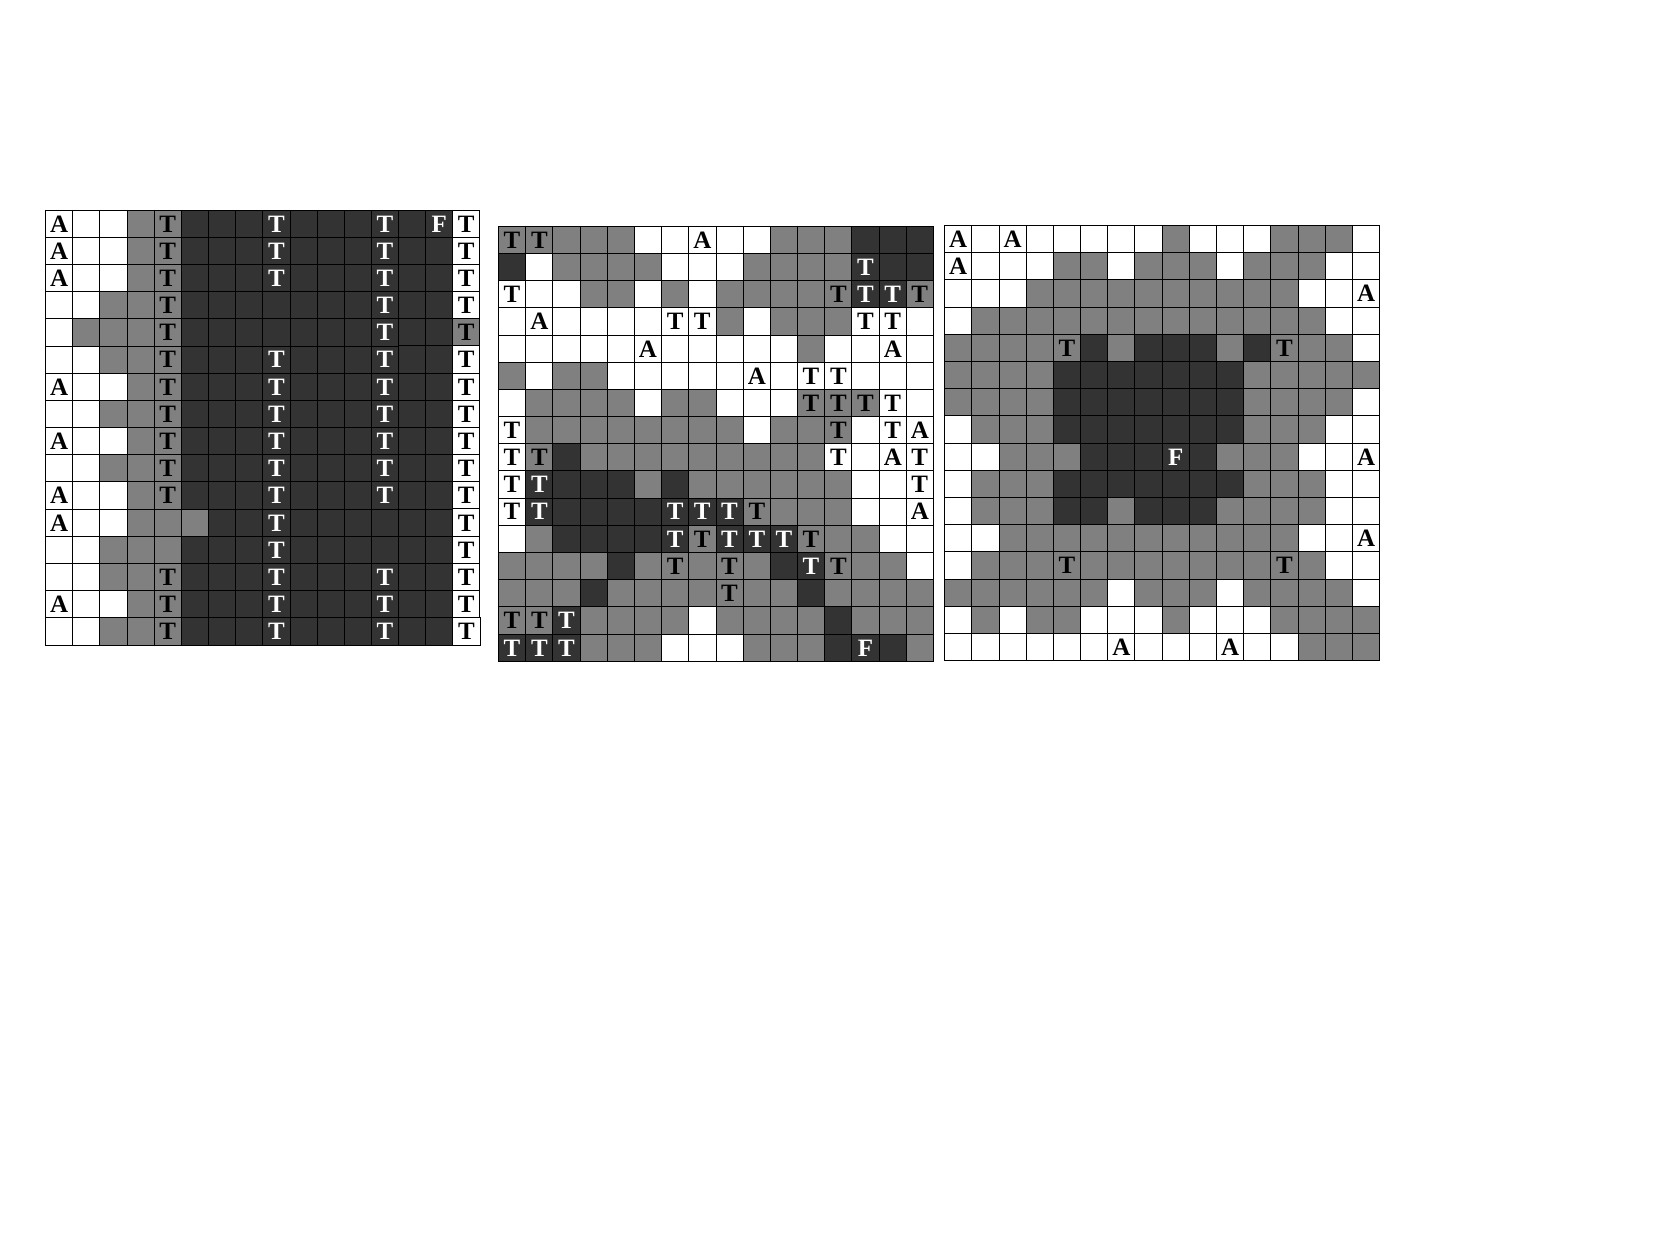

F
T
A
T
T
T
A
A
T
T
A
T
T
T
A
T
A
T
T
T
T
A
T
A
T
T
T
T
T
T
T
T
A
T
T
T
T
T
T
T
T
T
A
A
T
T
T
T
A
T
T
T
A
T
T
T
T
T
T
T
T
T
T
T
T
T
T
A
T
A
T
T
T
F
A
T
T
T
A
T
T
T
T
T
T
T
T
T
A
T
T
T
T
T
T
T
T
T
A
T
T
A
A
T
T
T
T
T
T
T
T
T
T
T
T
T
T
T
T
T
T
T
T
T
T
A
T
T
T
T
T
T
T
T
A
A
T
T
T
F